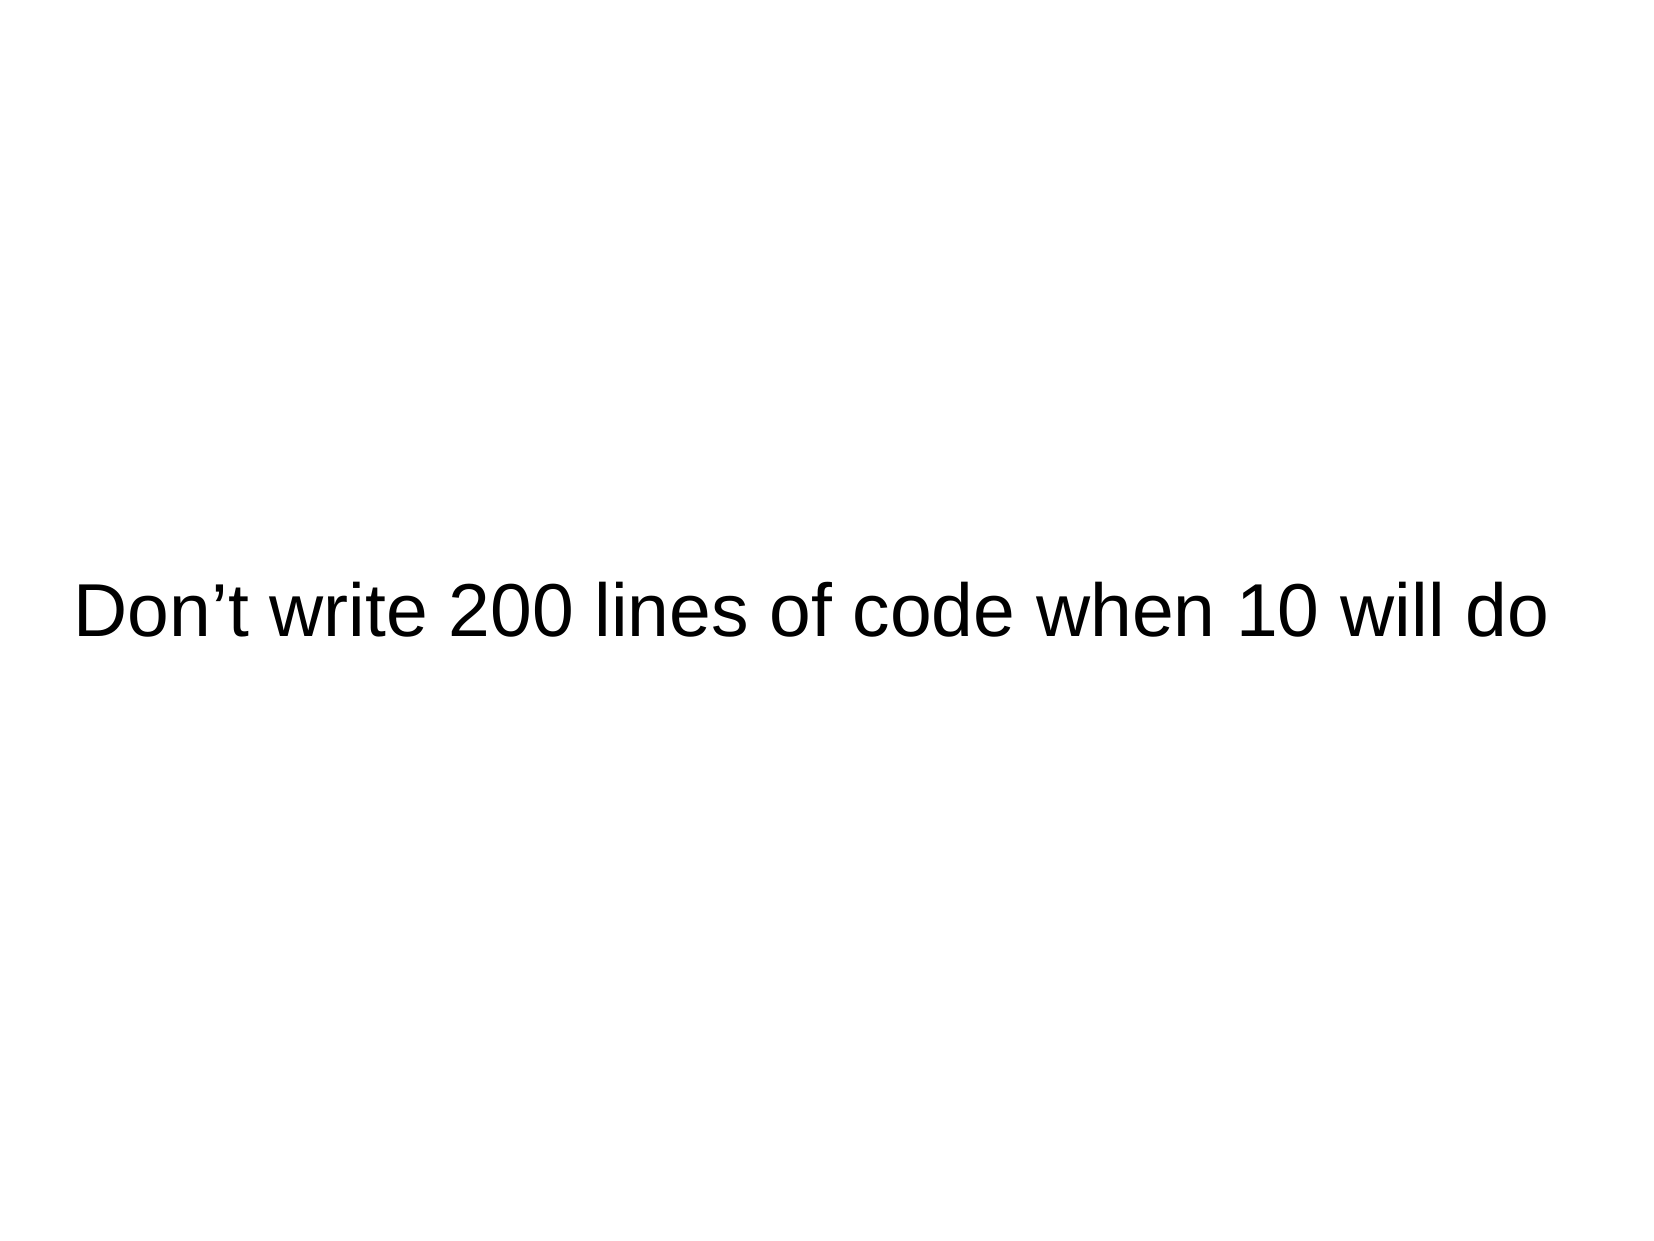

Don’t write 200 lines of code when 10 will do